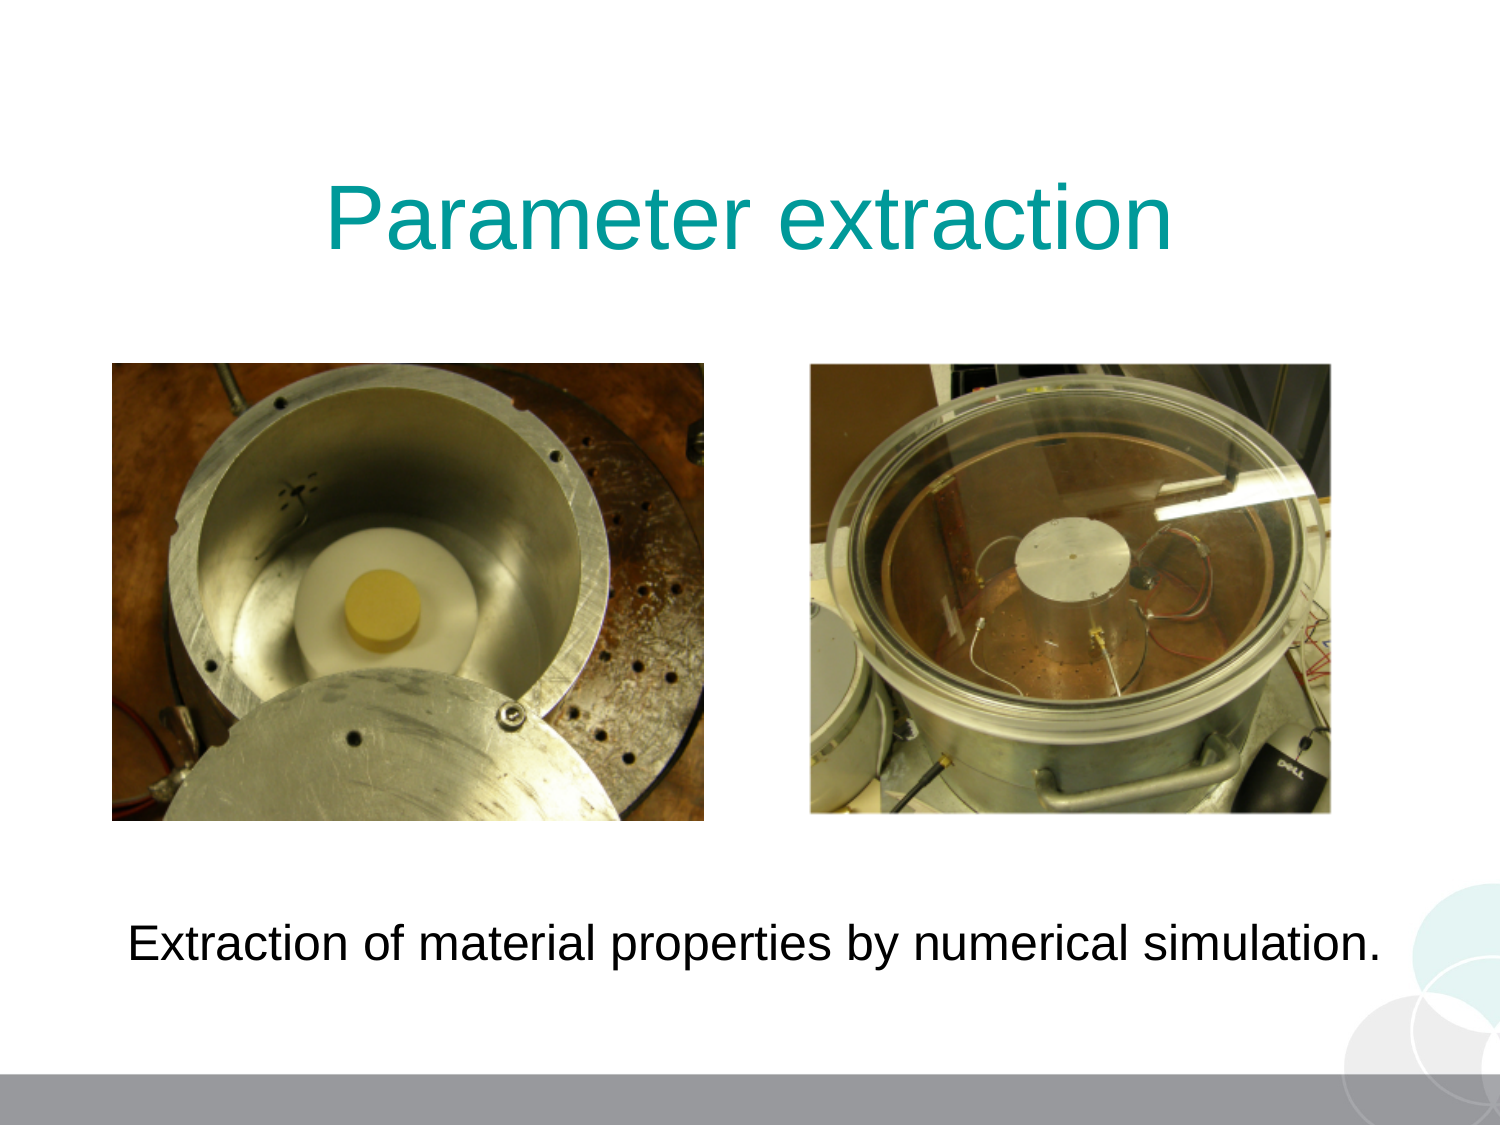

# Parameter extraction
Extraction of material properties by numerical simulation.